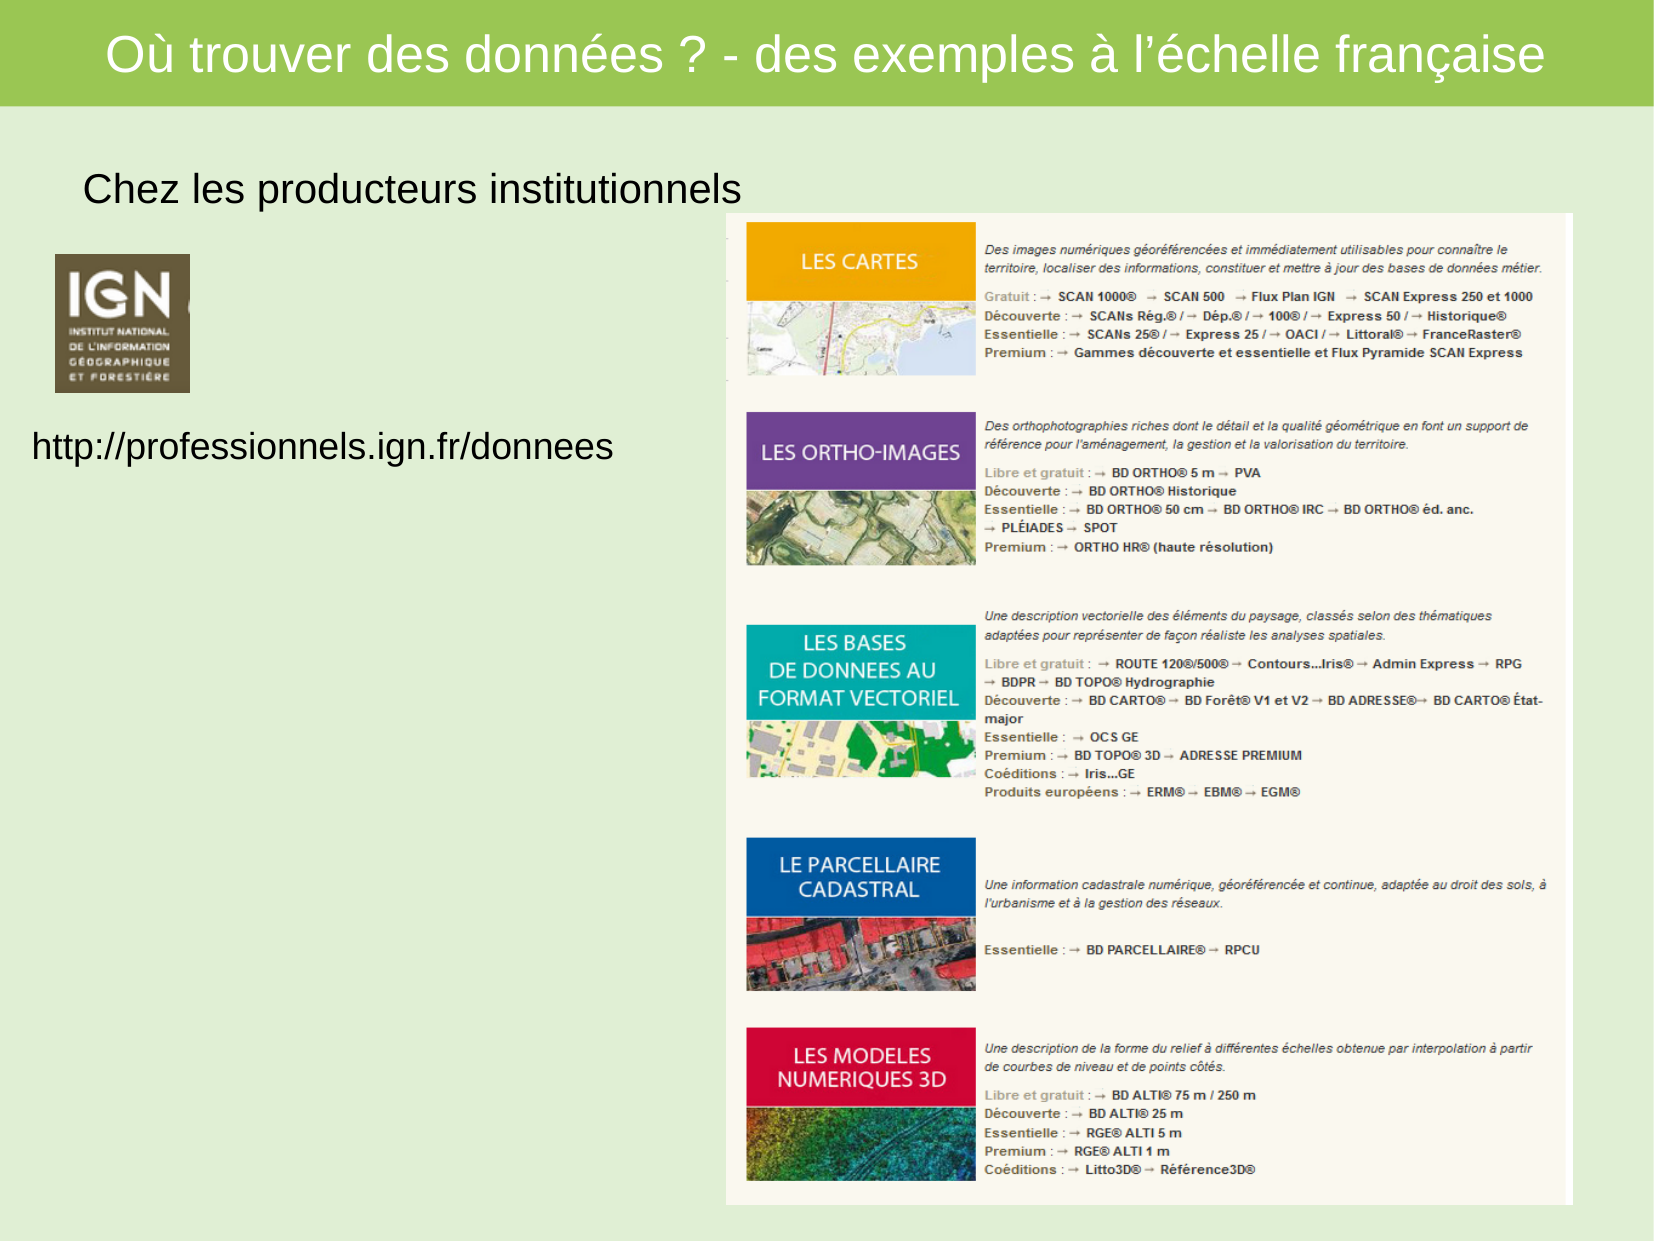

# Où trouver des données ? - des exemples à l’échelle française
Chez les producteurs institutionnels
http://professionnels.ign.fr/donnees